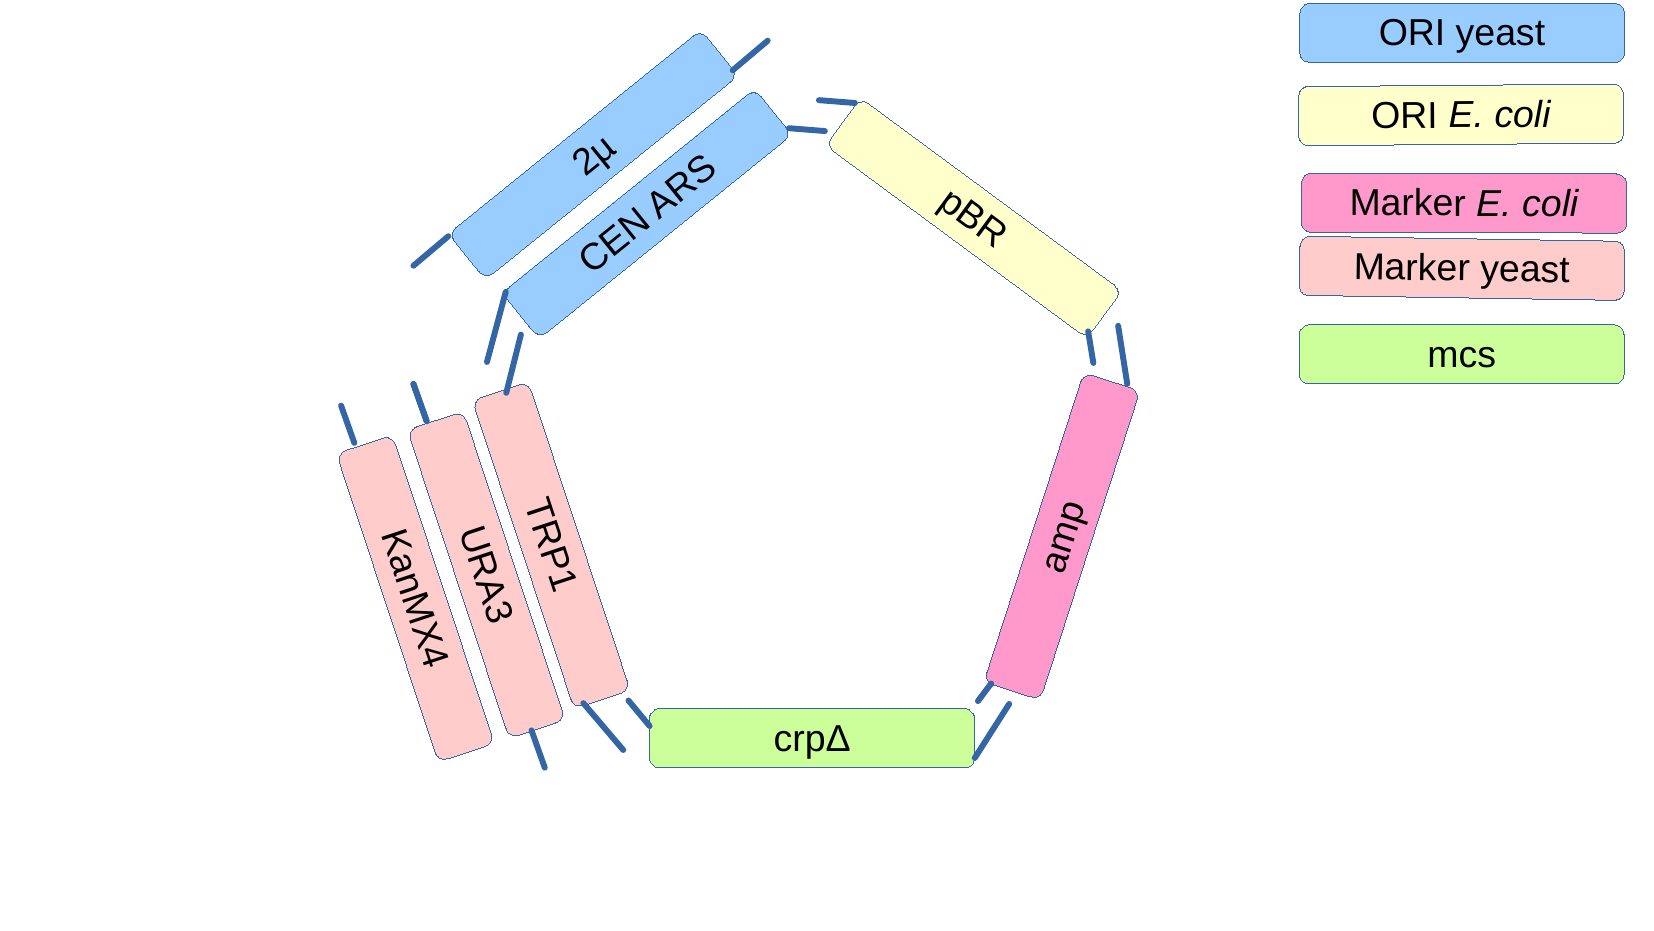

ORI yeast
ORI E. coli
2µ
Marker E. coli
CEN ARS
CEN ARS
pBR
Marker yeast
mcs
amp
TRP1
URA3
KanMX4
crpΔ